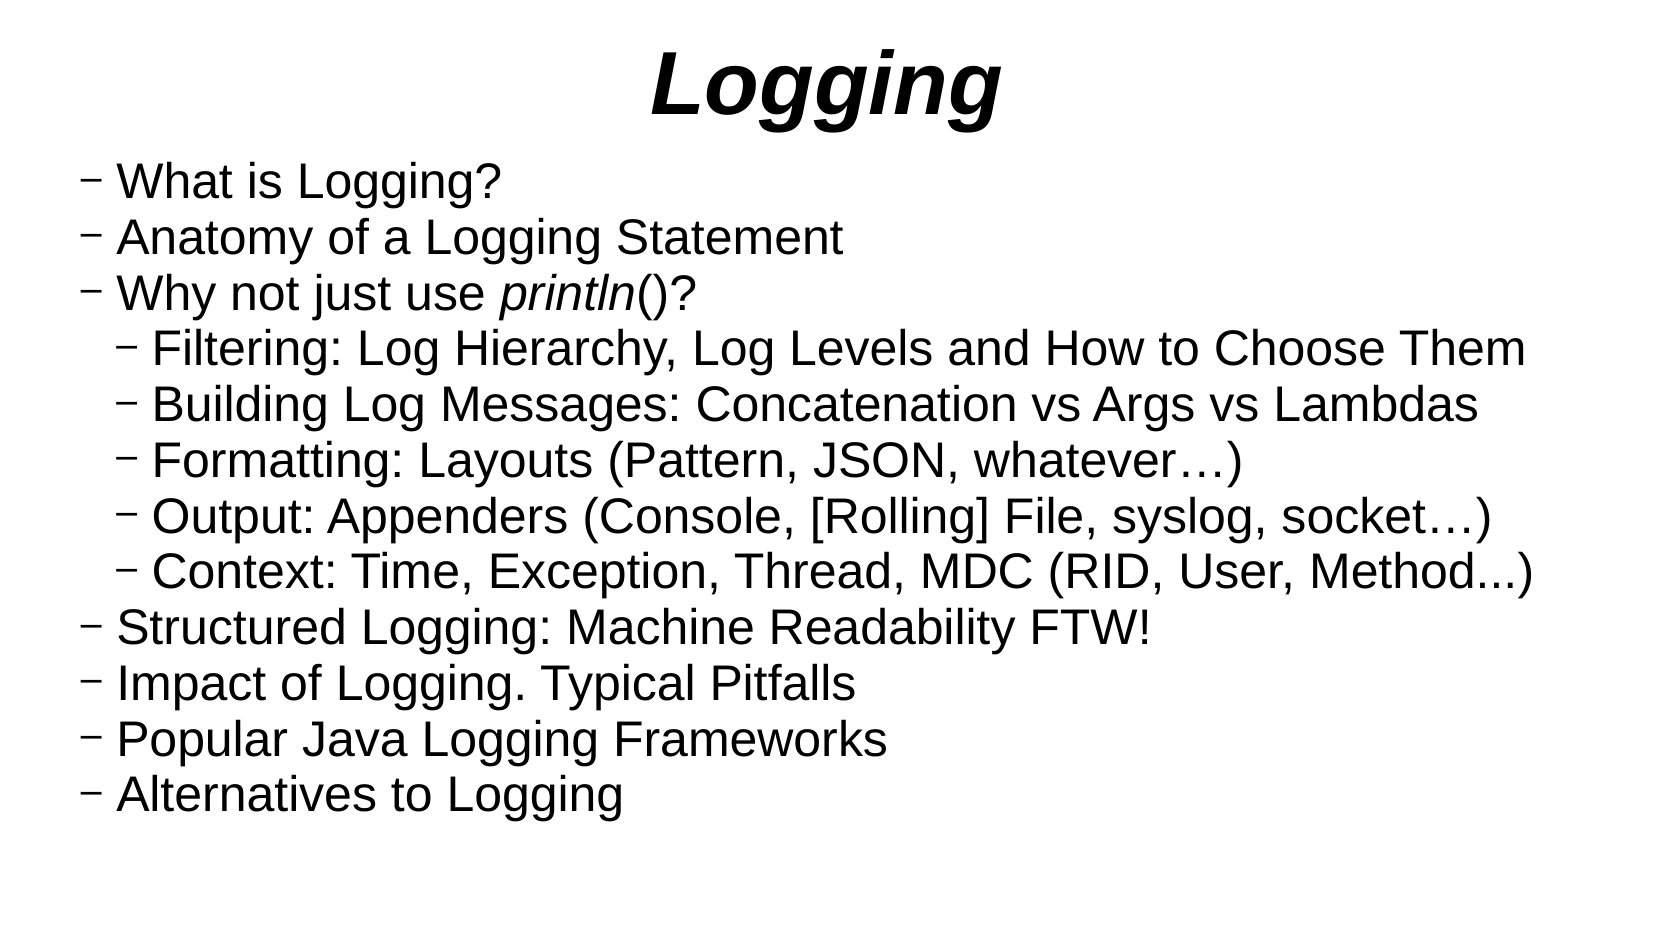

# Logging
What is Logging?
Anatomy of a Logging Statement
Why not just use println()?
Filtering: Log Hierarchy, Log Levels and How to Choose Them
Building Log Messages: Concatenation vs Args vs Lambdas
Formatting: Layouts (Pattern, JSON, whatever…)
Output: Appenders (Console, [Rolling] File, syslog, socket…)
Context: Time, Exception, Thread, MDC (RID, User, Method...)
Structured Logging: Machine Readability FTW!
Impact of Logging. Typical Pitfalls
Popular Java Logging Frameworks
Alternatives to Logging